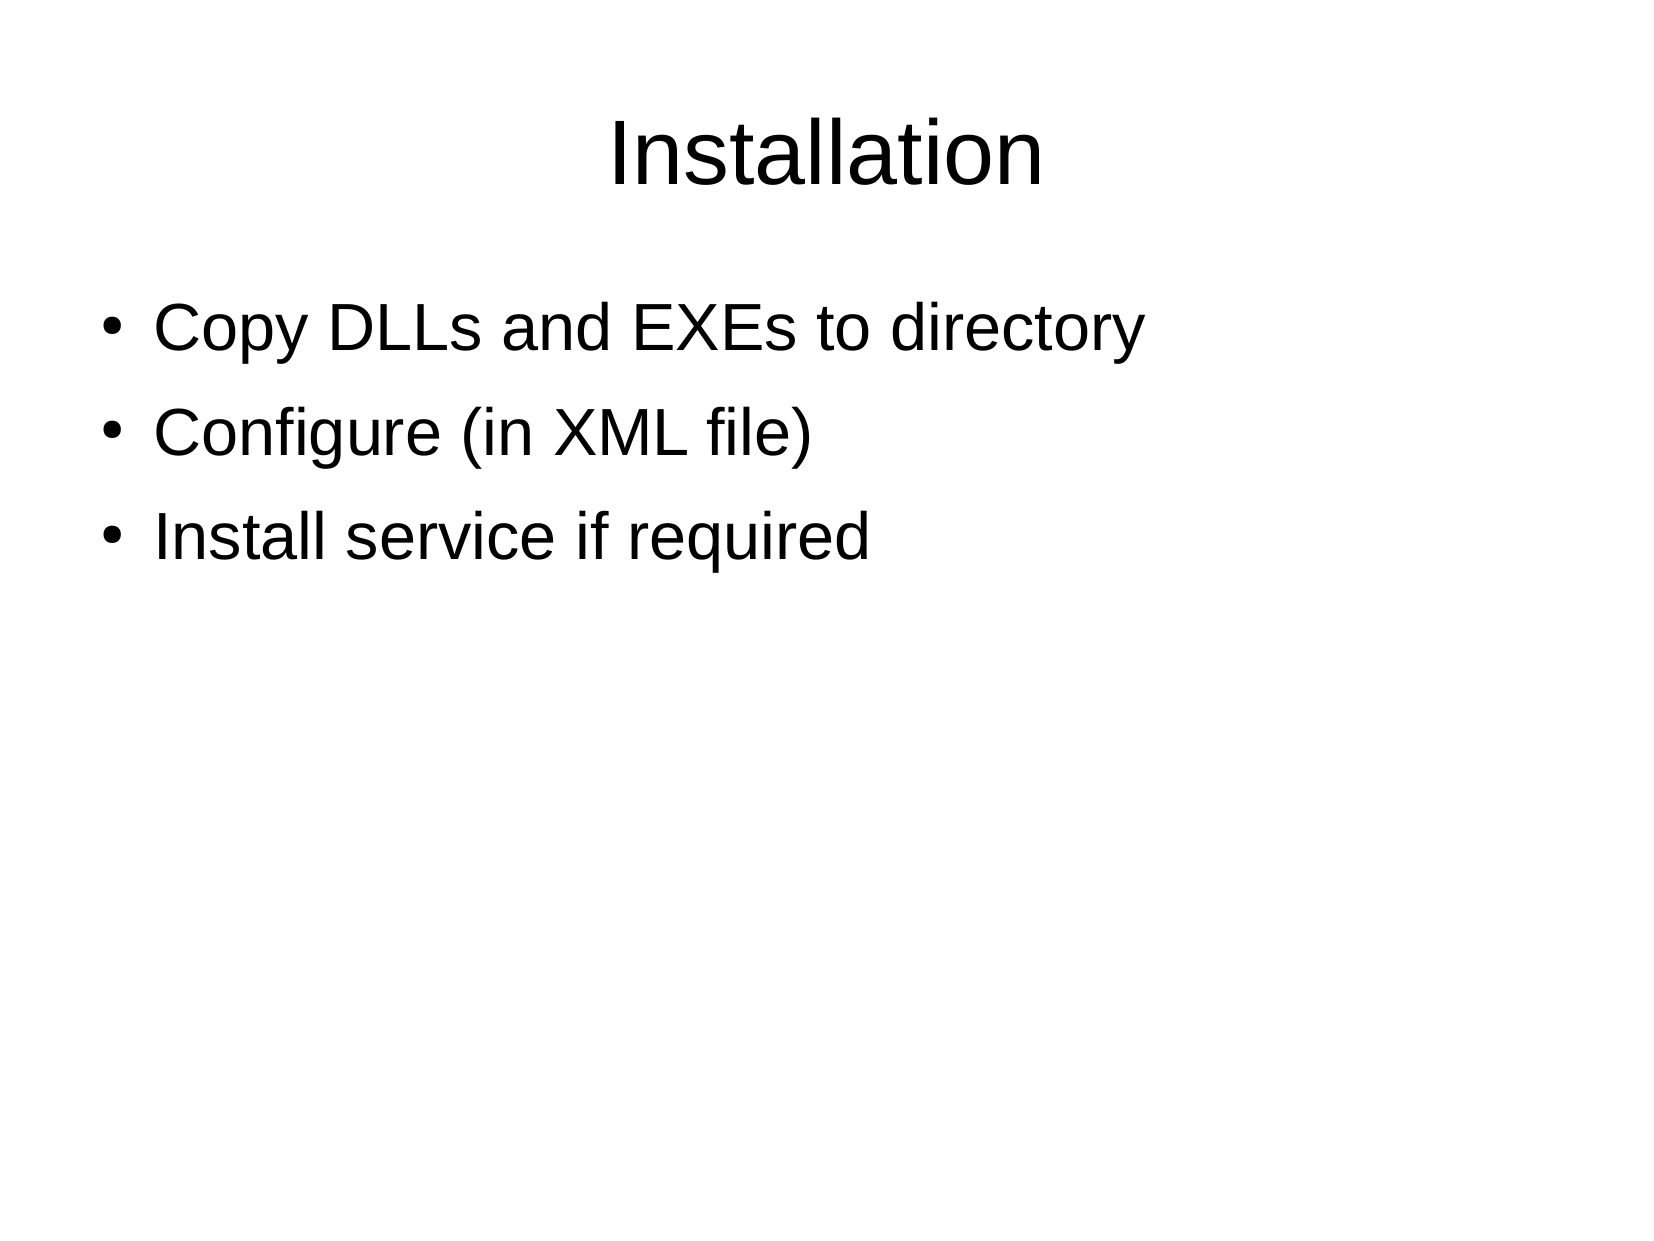

# Installation
Copy DLLs and EXEs to directory
Configure (in XML file)
Install service if required